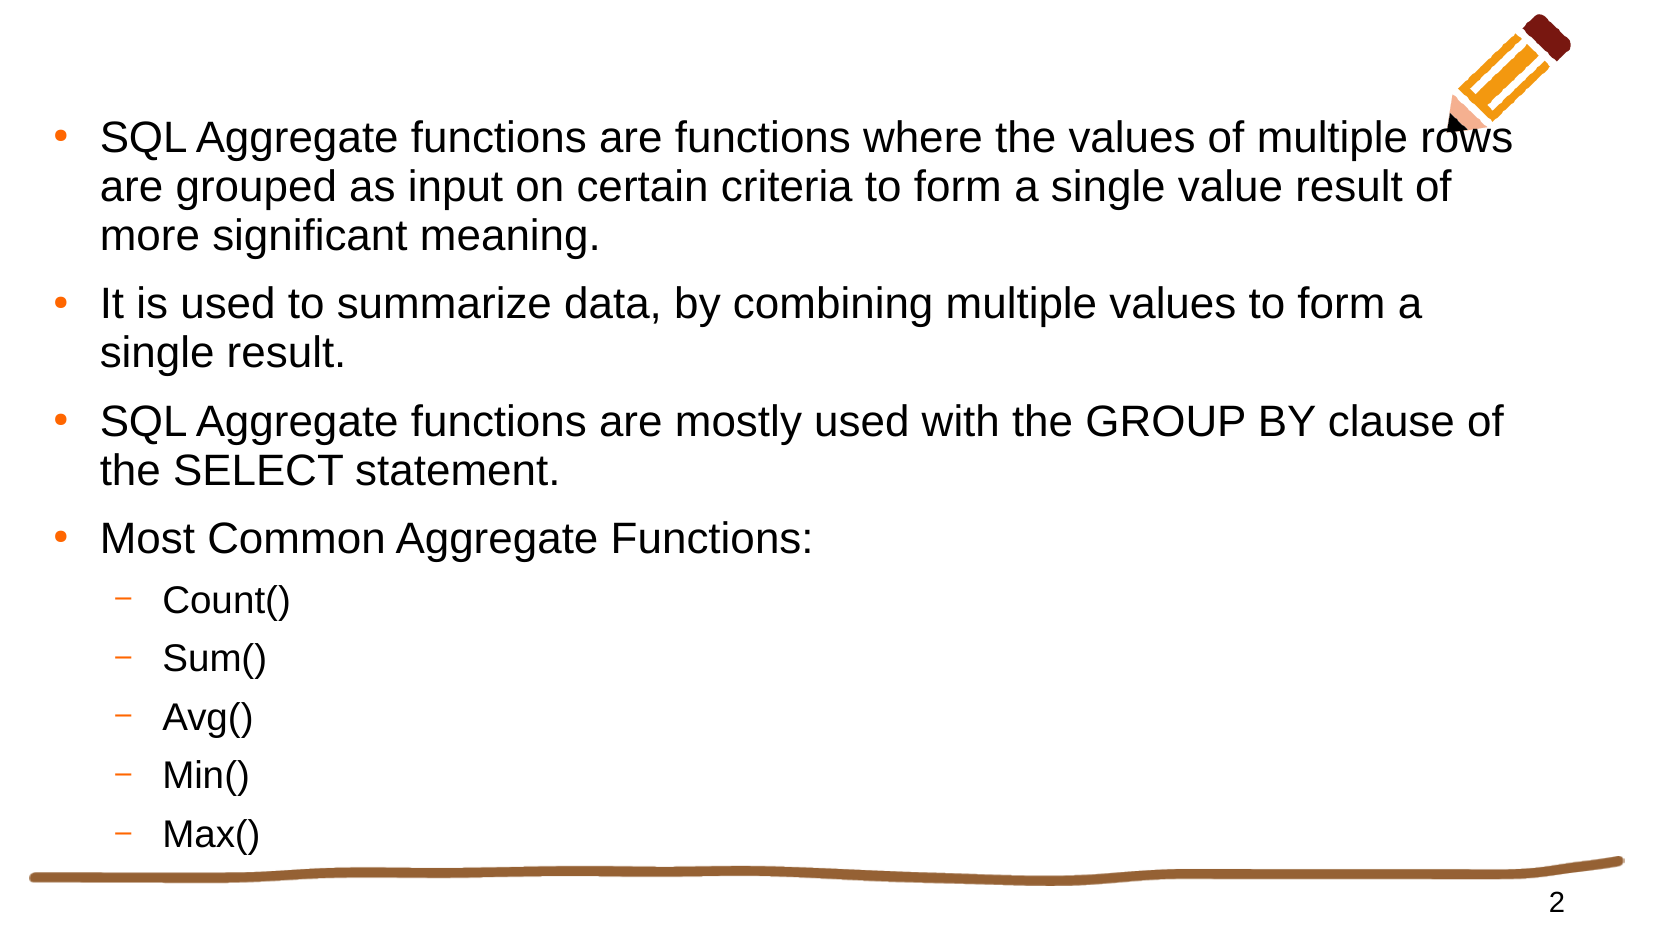

# SQL Aggregate functions are functions where the values of multiple rows are grouped as input on certain criteria to form a single value result of more significant meaning.
It is used to summarize data, by combining multiple values to form a single result.
SQL Aggregate functions are mostly used with the GROUP BY clause of the SELECT statement.
Most Common Aggregate Functions:
Count()
Sum()
Avg()
Min()
Max()
2